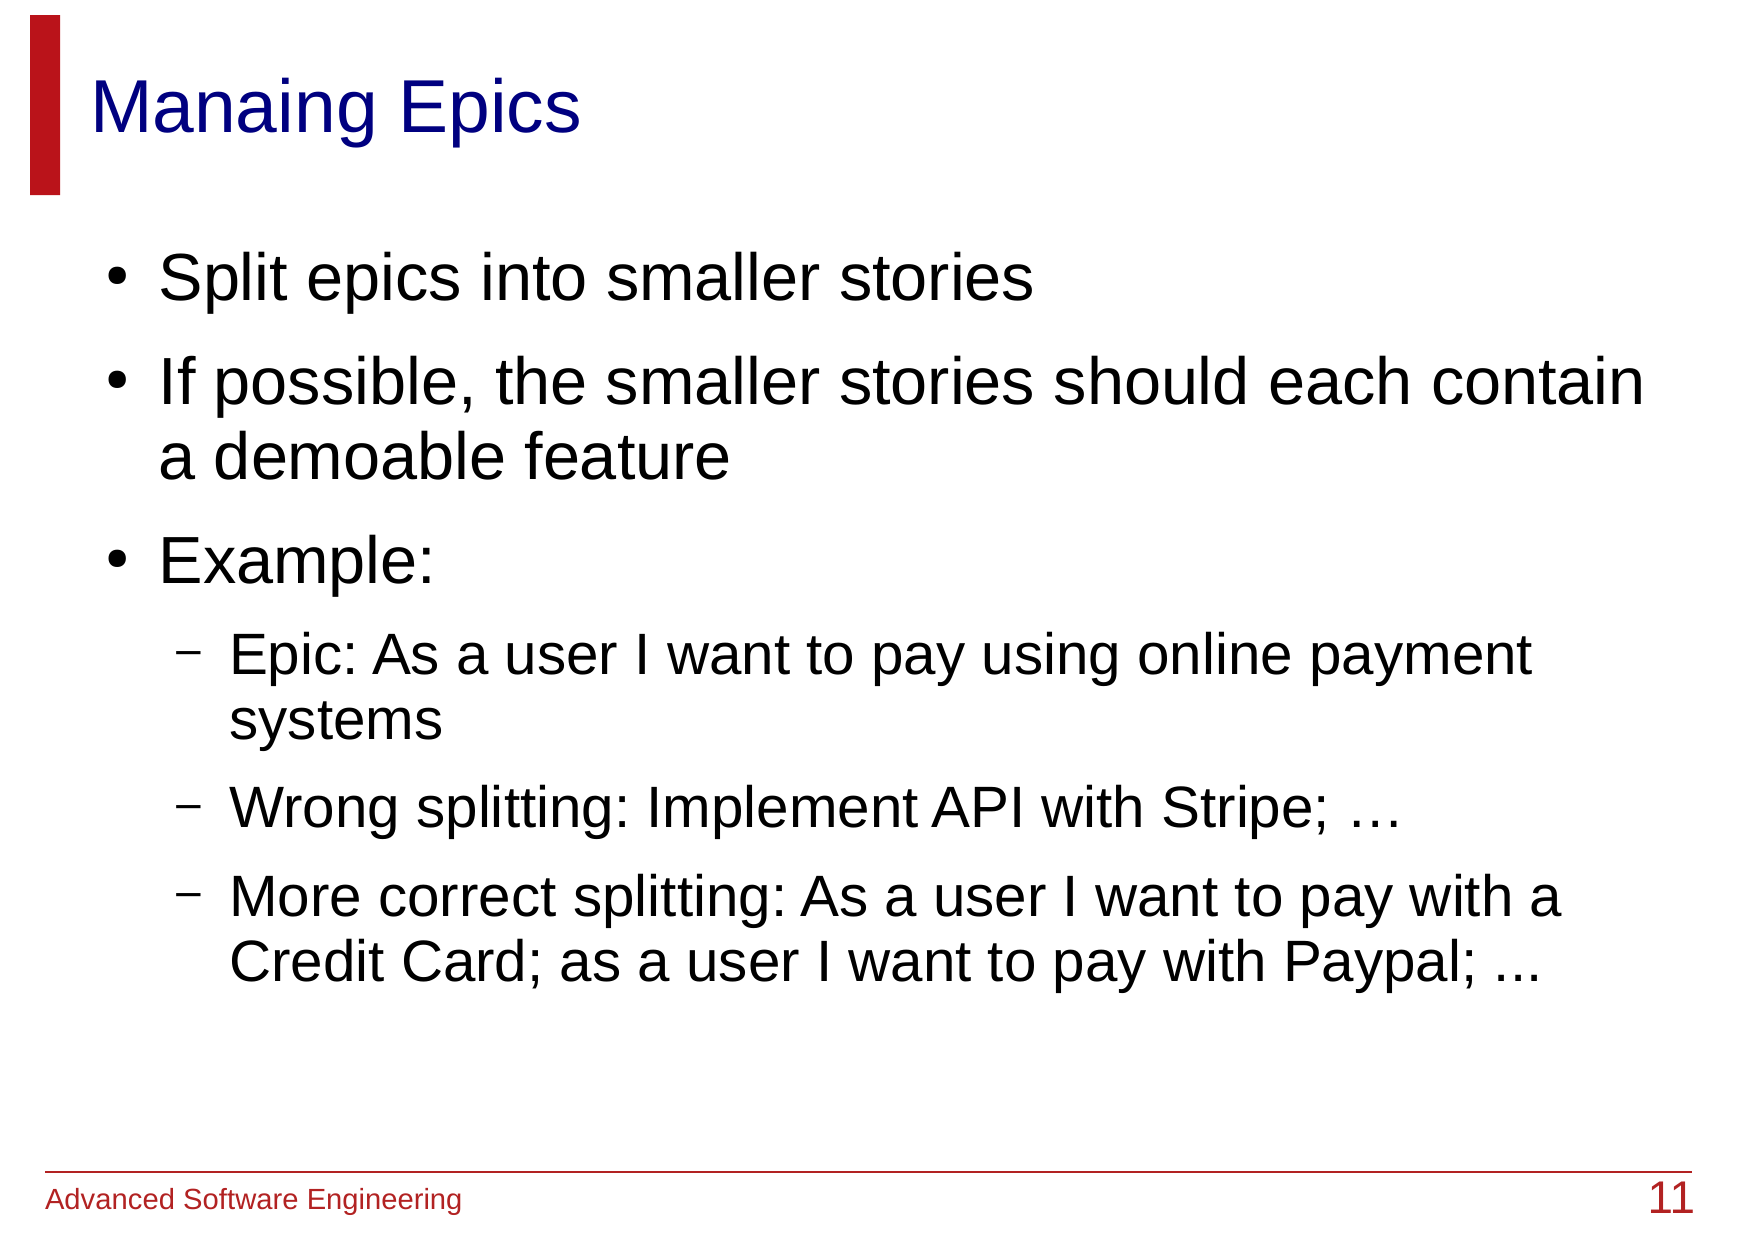

# Manaing Epics
Split epics into smaller stories
If possible, the smaller stories should each contain a demoable feature
Example:
Epic: As a user I want to pay using online payment systems
Wrong splitting: Implement API with Stripe; …
More correct splitting: As a user I want to pay with a Credit Card; as a user I want to pay with Paypal; ...
11
Advanced Software Engineering